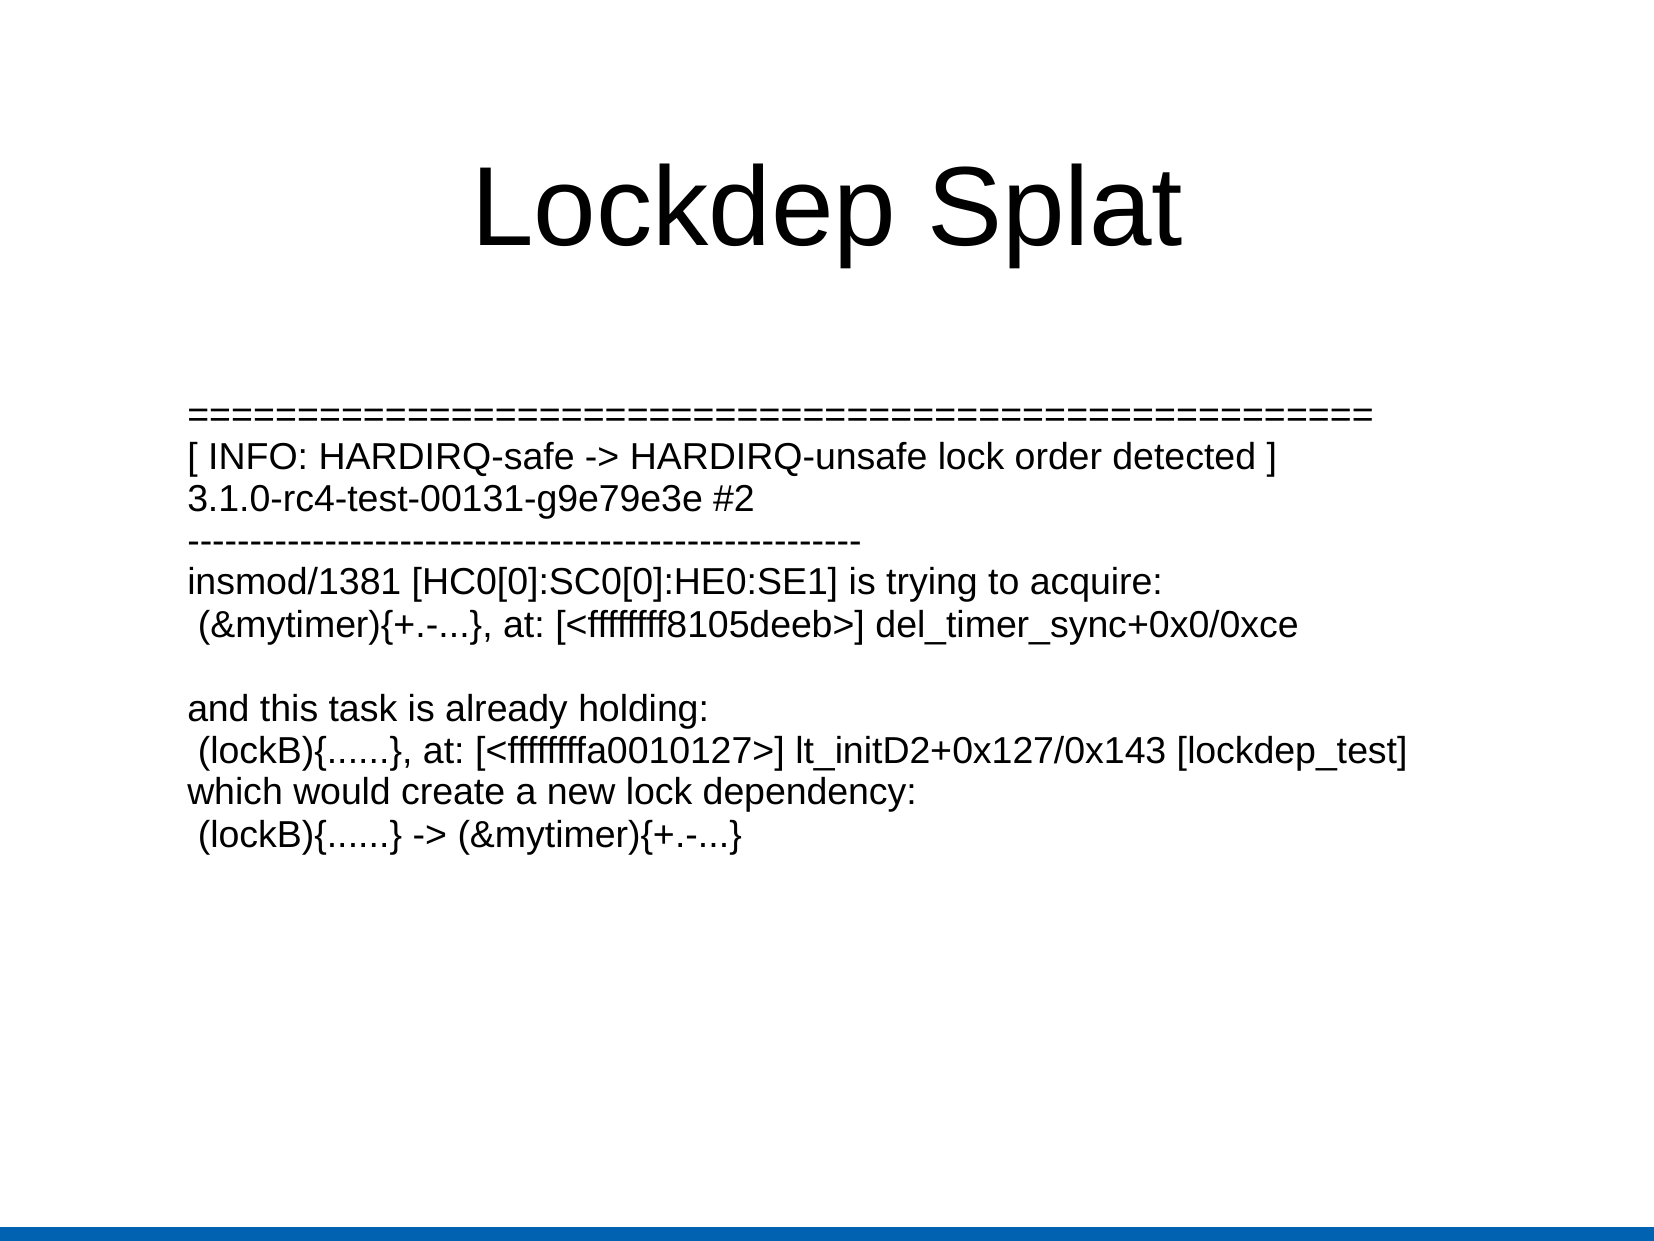

# Lockdep Splat
======================================================
[ INFO: HARDIRQ-safe -> HARDIRQ-unsafe lock order detected ]
3.1.0-rc4-test-00131-g9e79e3e #2
------------------------------------------------------
insmod/1381 [HC0[0]:SC0[0]:HE0:SE1] is trying to acquire:
 (&mytimer){+.-...}, at: [<ffffffff8105deeb>] del_timer_sync+0x0/0xce
and this task is already holding:
 (lockB){......}, at: [<ffffffffa0010127>] lt_initD2+0x127/0x143 [lockdep_test]
which would create a new lock dependency:
 (lockB){......} -> (&mytimer){+.-...}